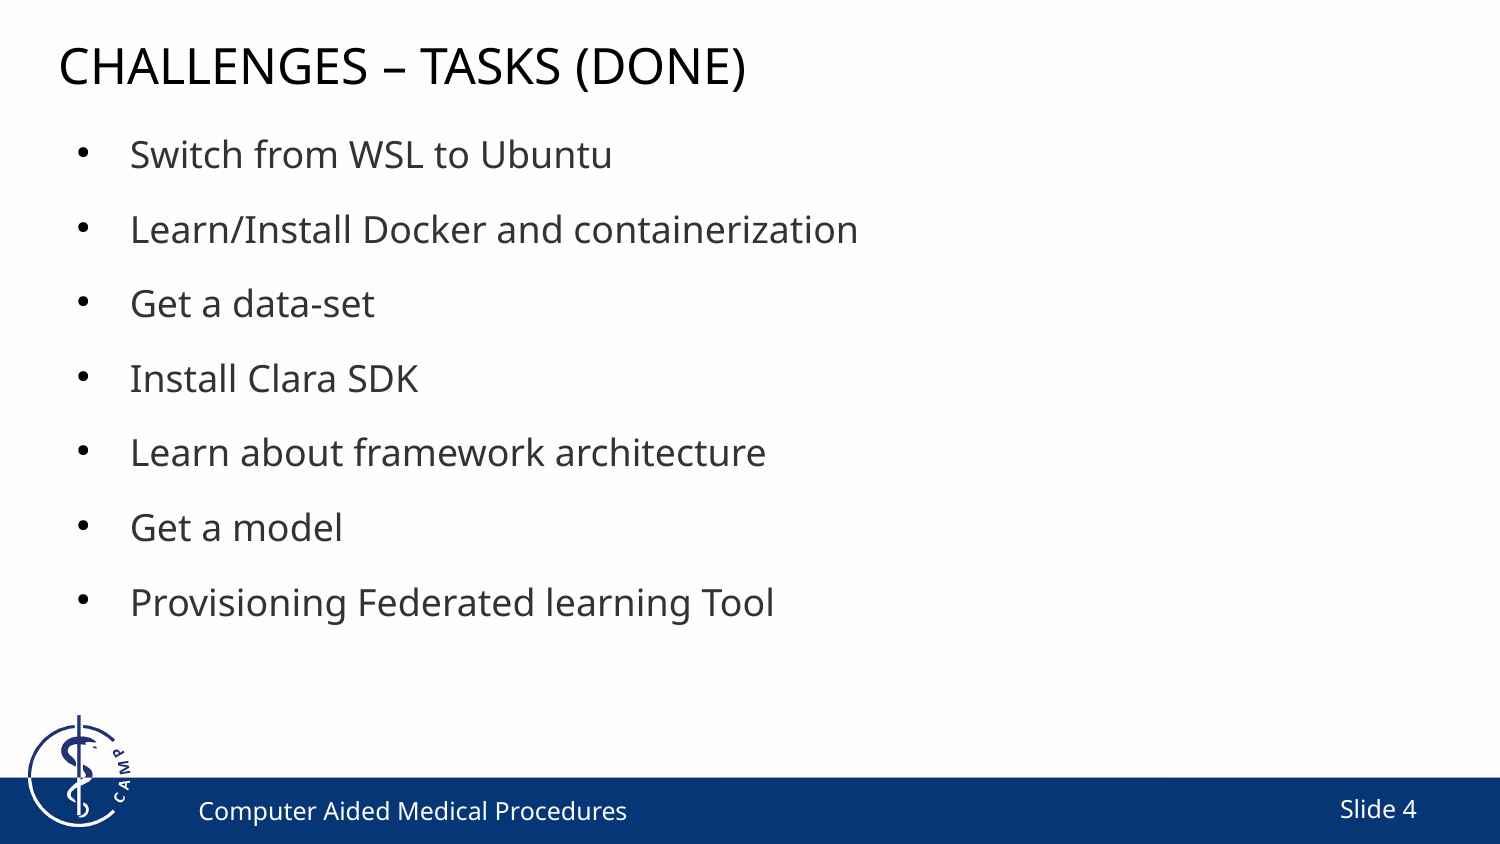

# CHALLENGES – TASKS (DONE)
Switch from WSL to Ubuntu
Learn/Install Docker and containerization
Get a data-set
Install Clara SDK
Learn about framework architecture
Get a model
Provisioning Federated learning Tool
Computer Aided Medical Procedures
Slide